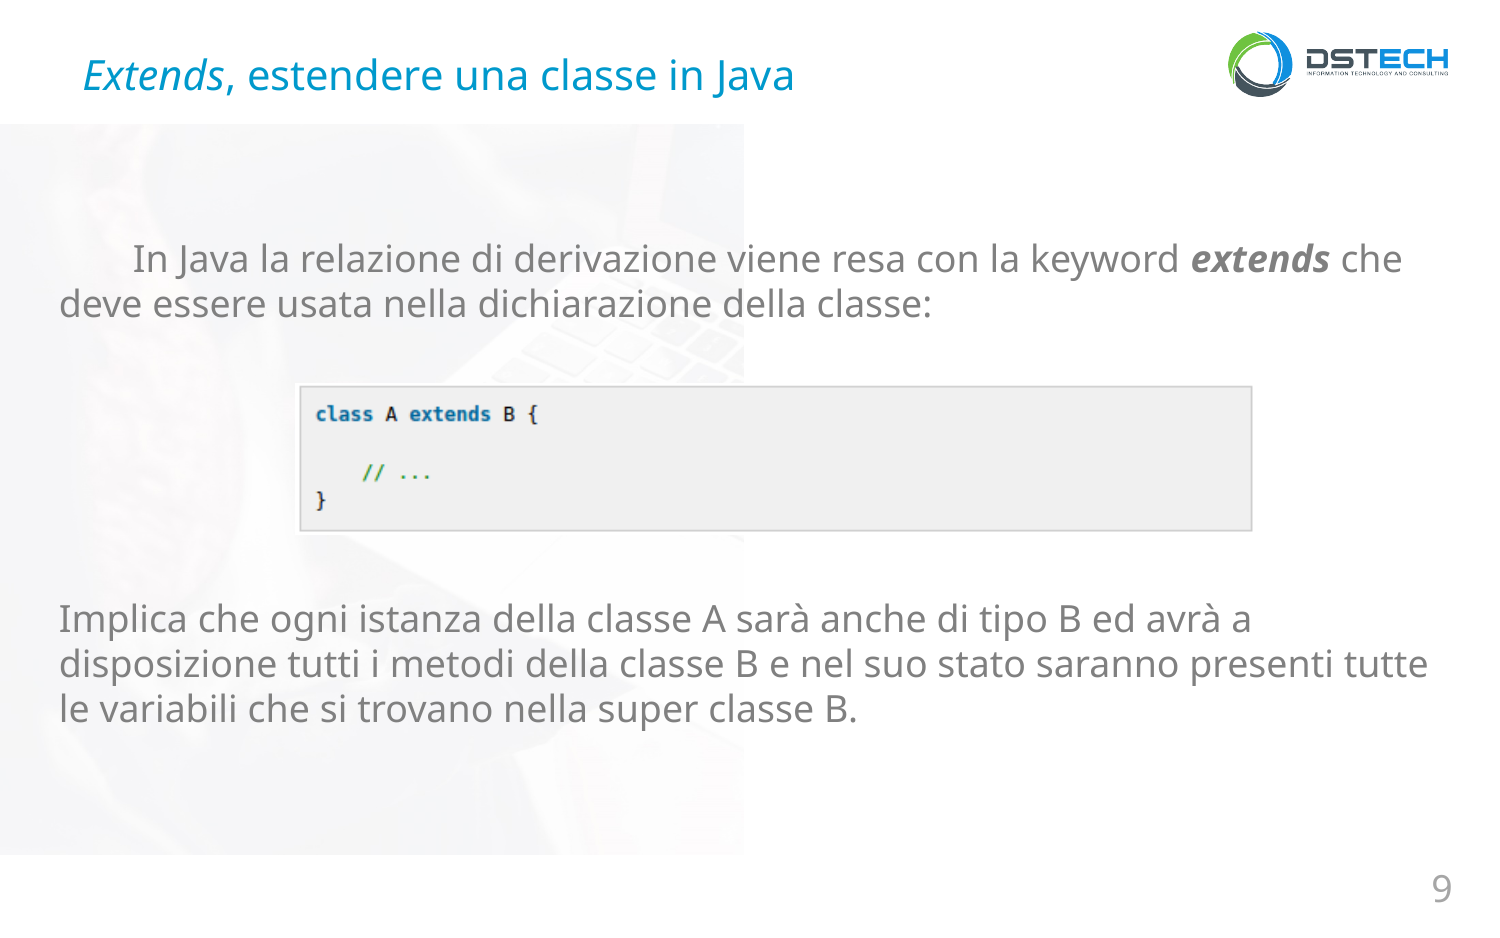

Extends, estendere una classe in Java
	In Java la relazione di derivazione viene resa con la keyword extends che deve essere usata nella dichiarazione della classe:
Implica che ogni istanza della classe A sarà anche di tipo B ed avrà a disposizione tutti i metodi della classe B e nel suo stato saranno presenti tutte le variabili che si trovano nella super classe B.
9